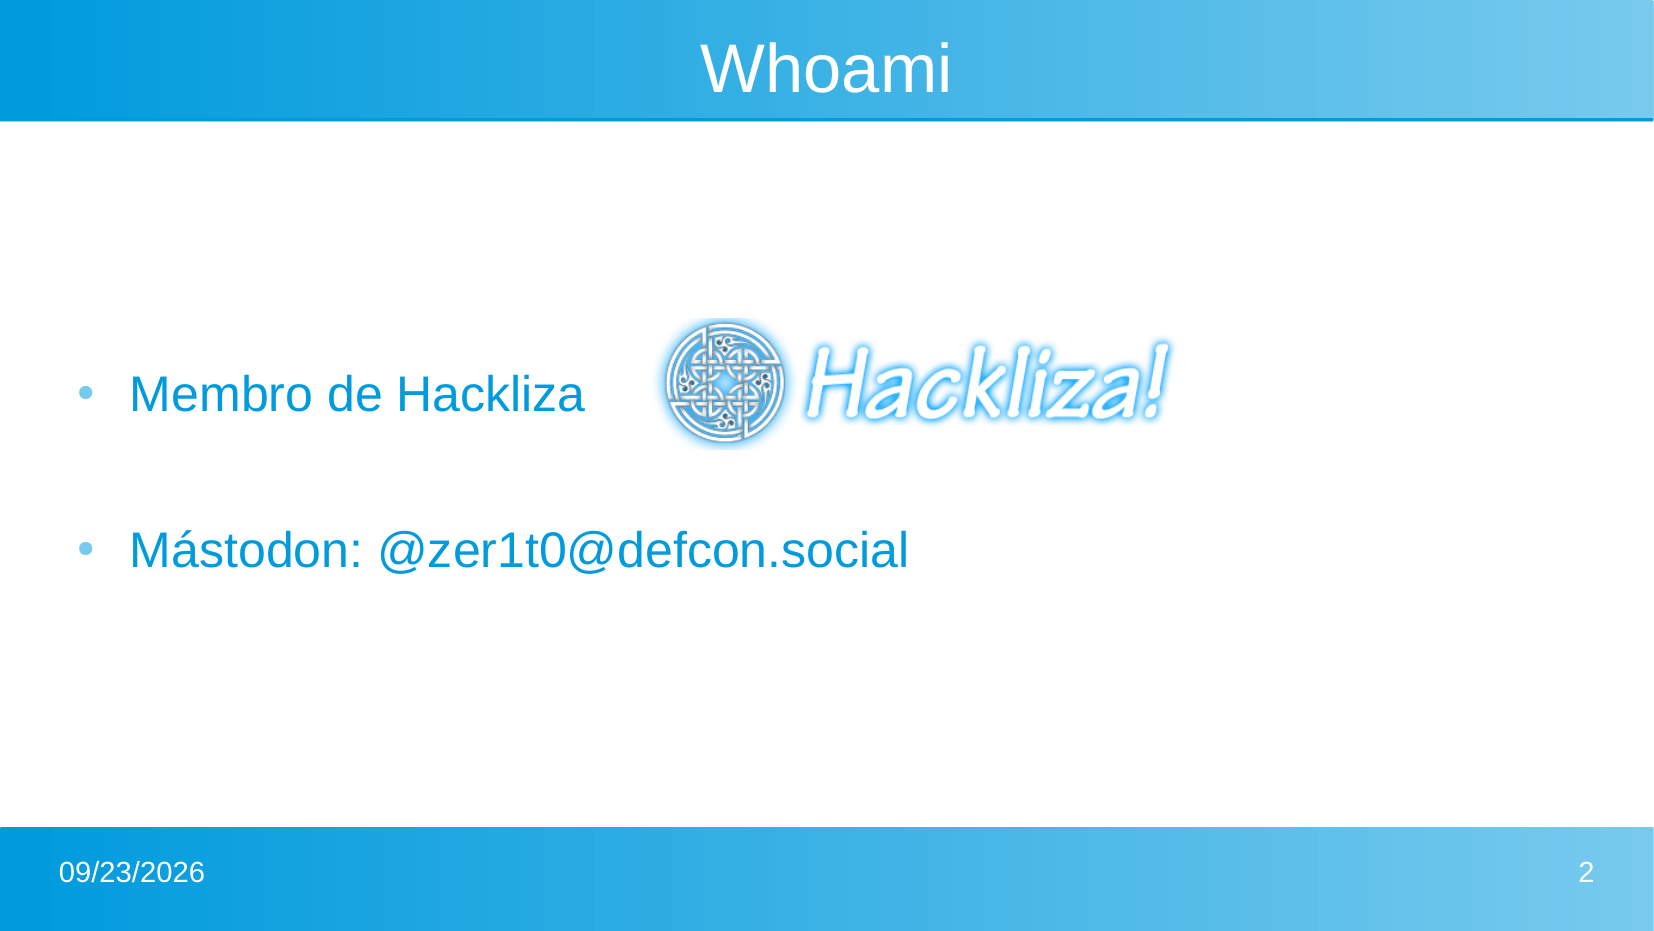

# Whoami
Membro de Hackliza
Mástodon: @zer1t0@defcon.social
2